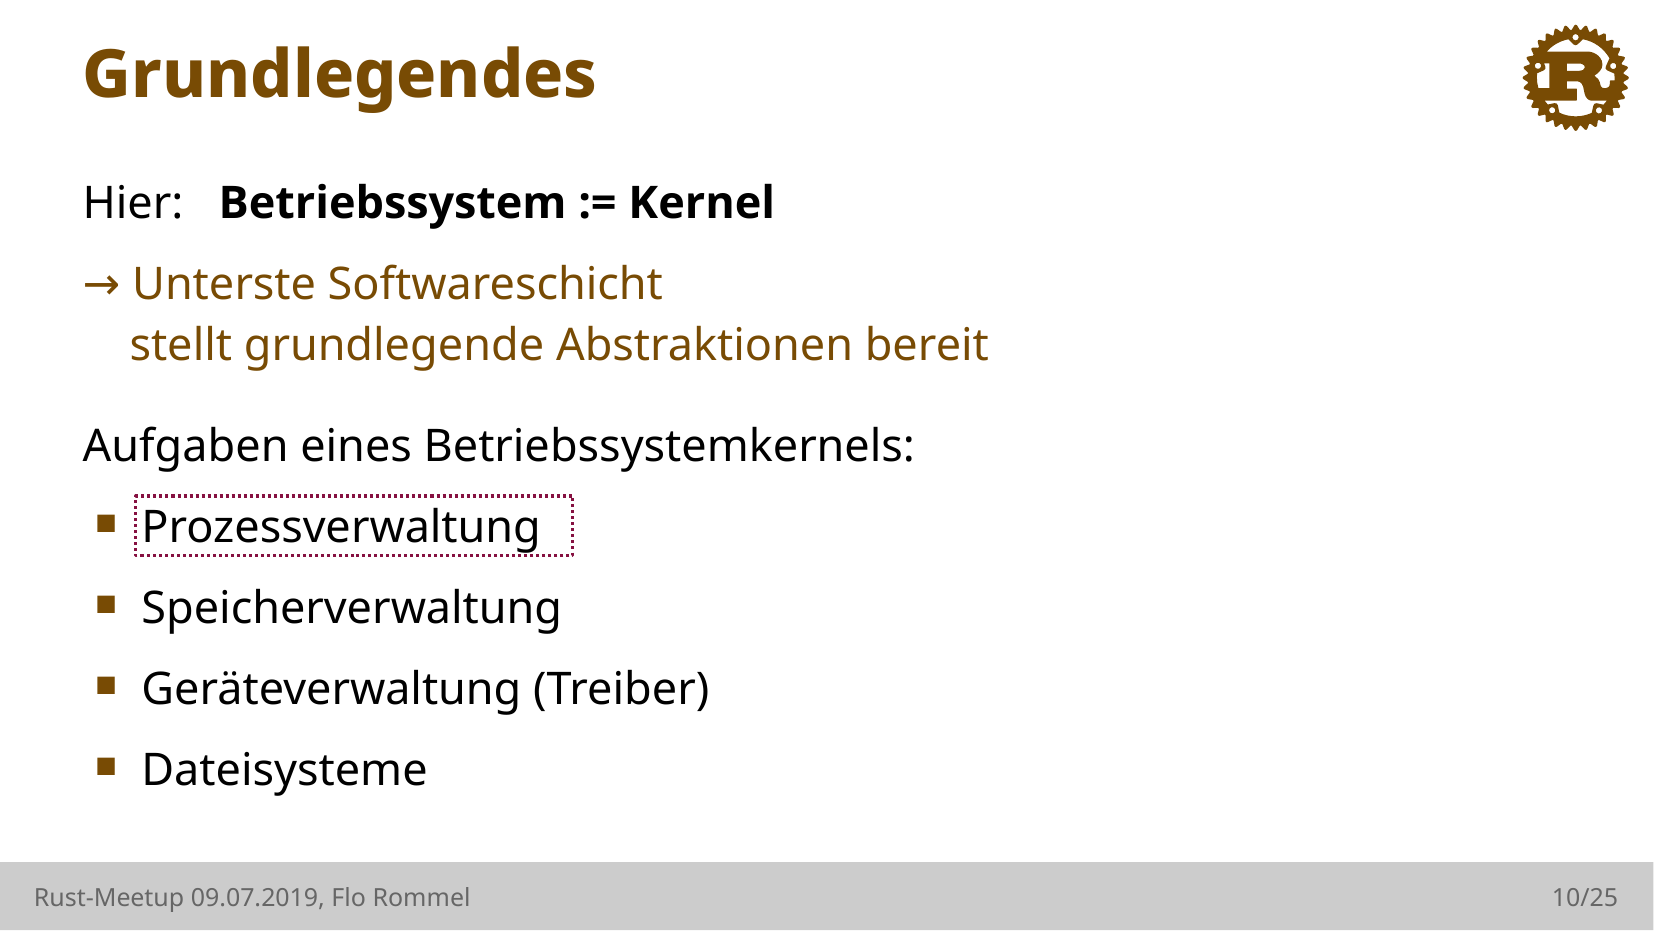

# Grundlegendes
Hier: Betriebssystem := Kernel
→ Unterste Softwareschicht
 stellt grundlegende Abstraktionen bereit
Aufgaben eines Betriebssystemkernels:
Prozessverwaltung
Speicherverwaltung
Geräteverwaltung (Treiber)
Dateisysteme
Rust-Meetup 09.07.2019, Flo Rommel
10